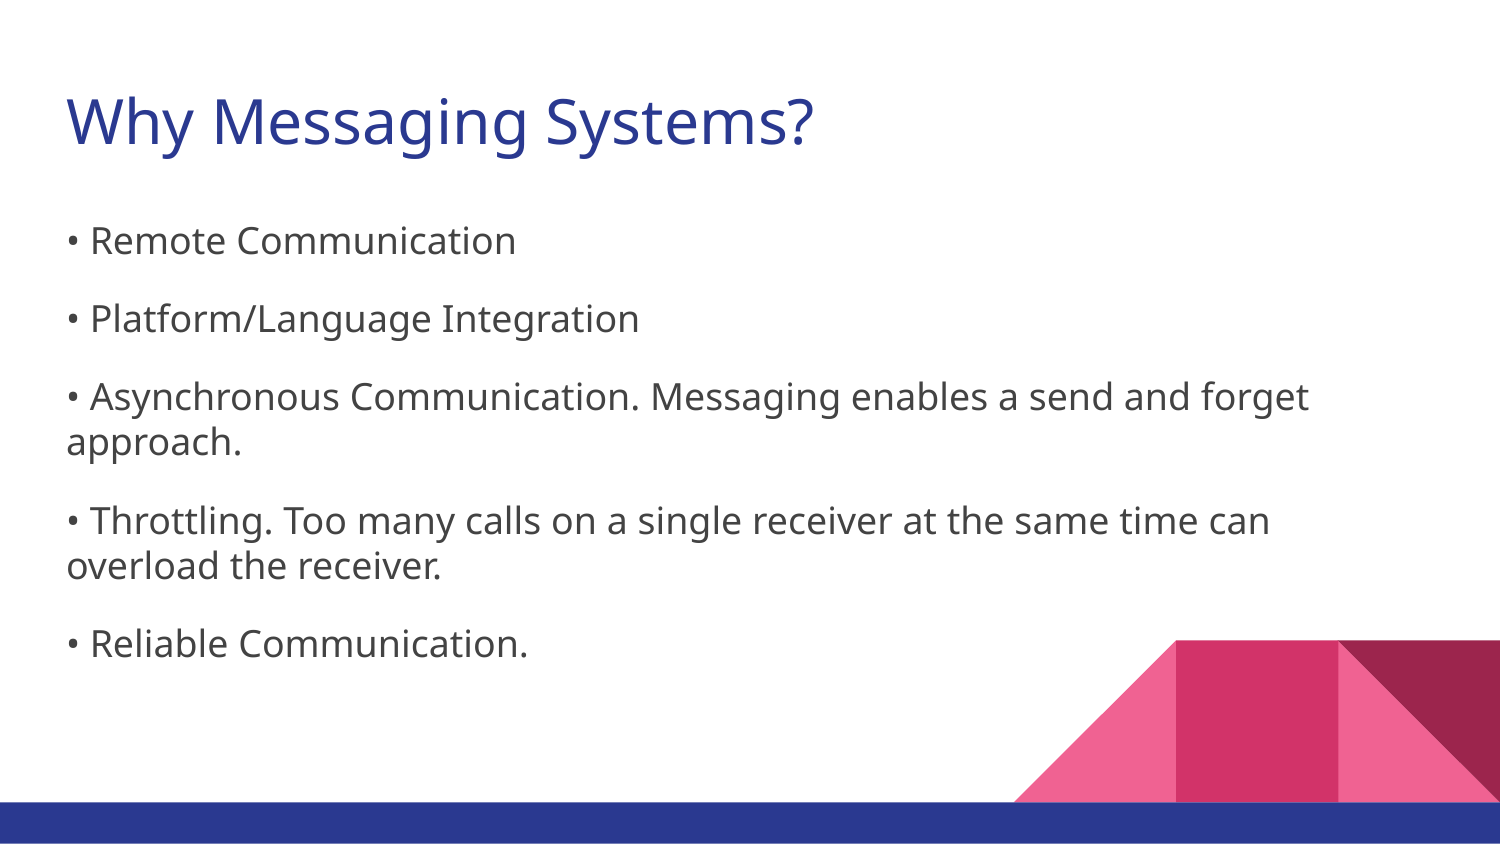

# Why Messaging Systems?
• Remote Communication
• Platform/Language Integration
• Asynchronous Communication. Messaging enables a send and forget approach.
• Throttling. Too many calls on a single receiver at the same time can overload the receiver.
• Reliable Communication.